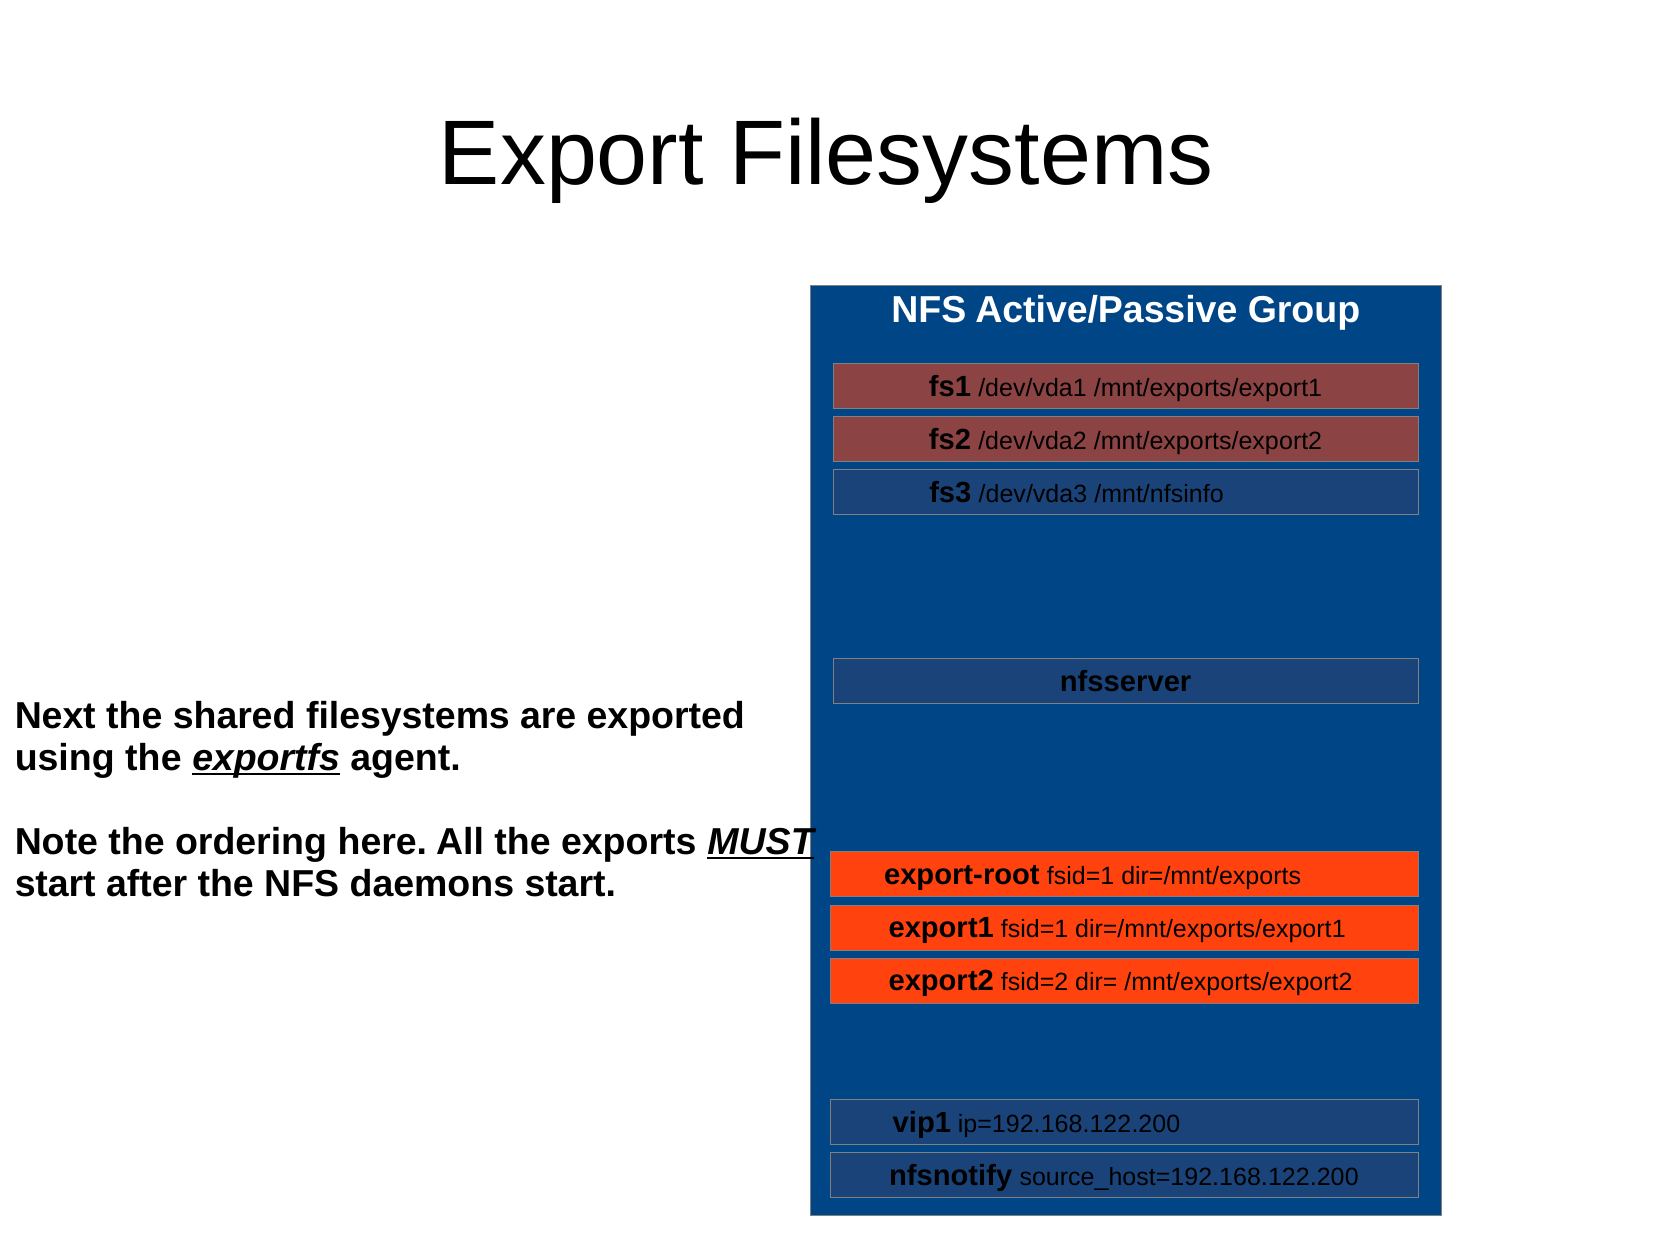

# Export Filesystems
NFS Active/Passive Group
fs1 /dev/vda1 /mnt/exports/export1
fs2 /dev/vda2 /mnt/exports/export2
fs3 /dev/vda3 /mnt/nfsinfo
nfsserver
Next the shared filesystems are exported using the exportfs agent.
Note the ordering here. All the exports MUST start after the NFS daemons start.
export-root fsid=1 dir=/mnt/exports
export1 fsid=1 dir=/mnt/exports/export1
export2 fsid=2 dir= /mnt/exports/export2
vip1 ip=192.168.122.200
nfsnotify source_host=192.168.122.200